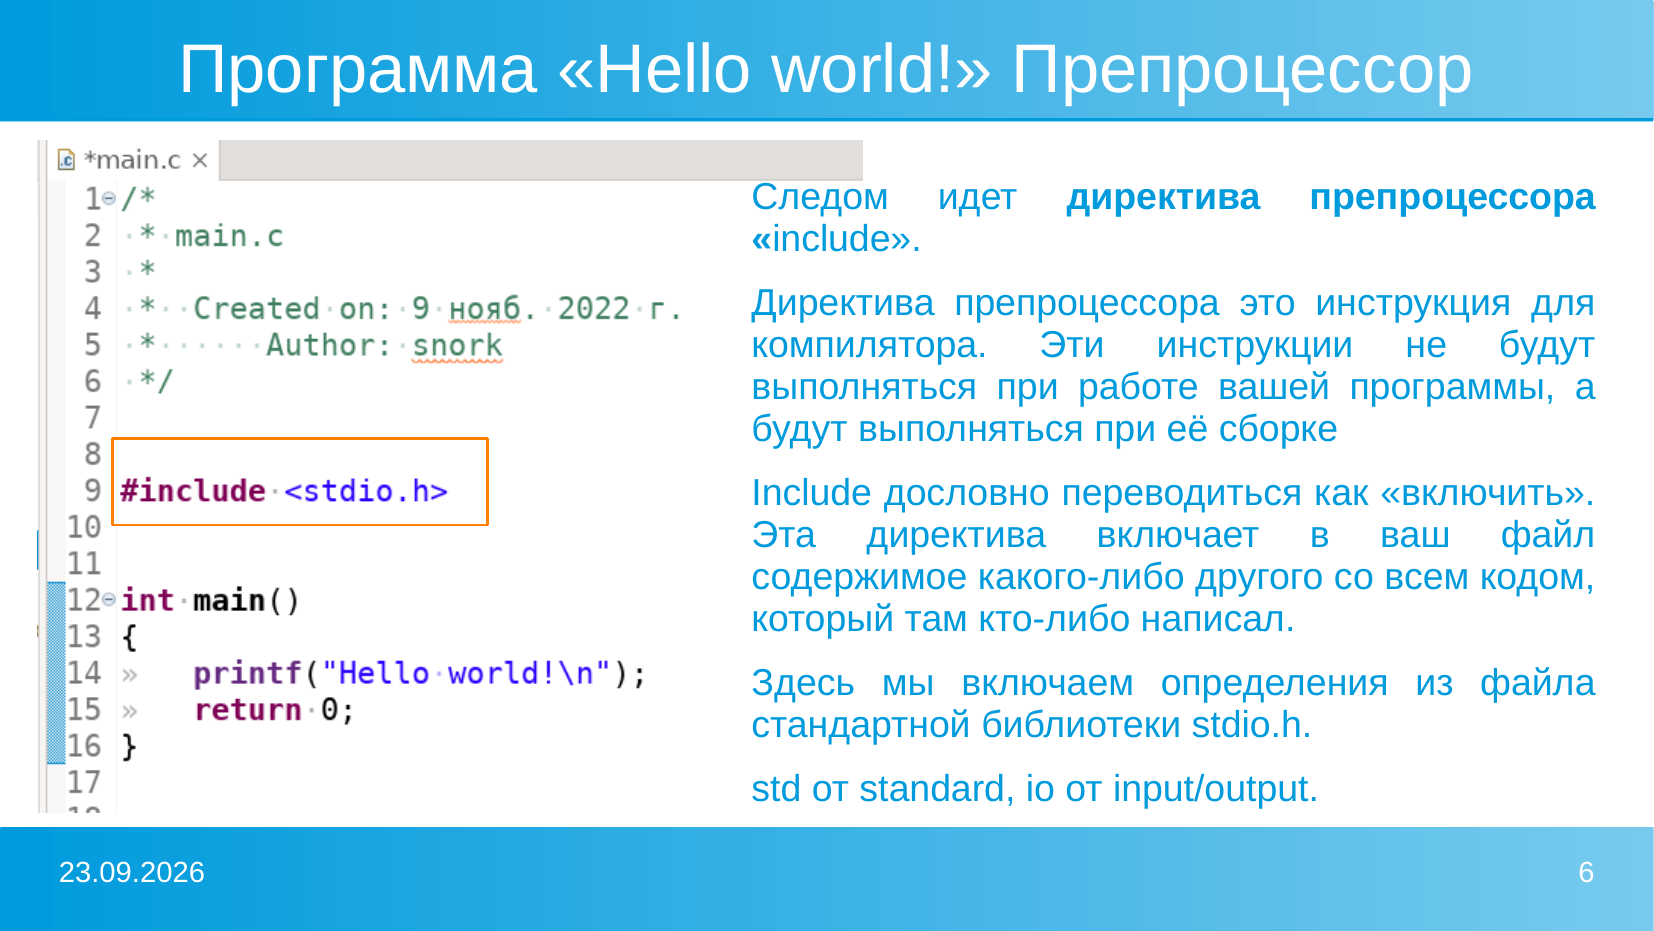

# Программа «Hello world!» Препроцессор
Следом идет директива препроцессора «include».
Директива препроцессора это инструкция для компилятора. Эти инструкции не будут выполняться при работе вашей программы, а будут выполняться при её сборке
Include дословно переводиться как «включить». Эта директива включает в ваш файл содержимое какого-либо другого со всем кодом, который там кто-либо написал.
Здесь мы включаем определения из файла стандартной библиотеки stdio.h.
std от standard, io от input/output.
6